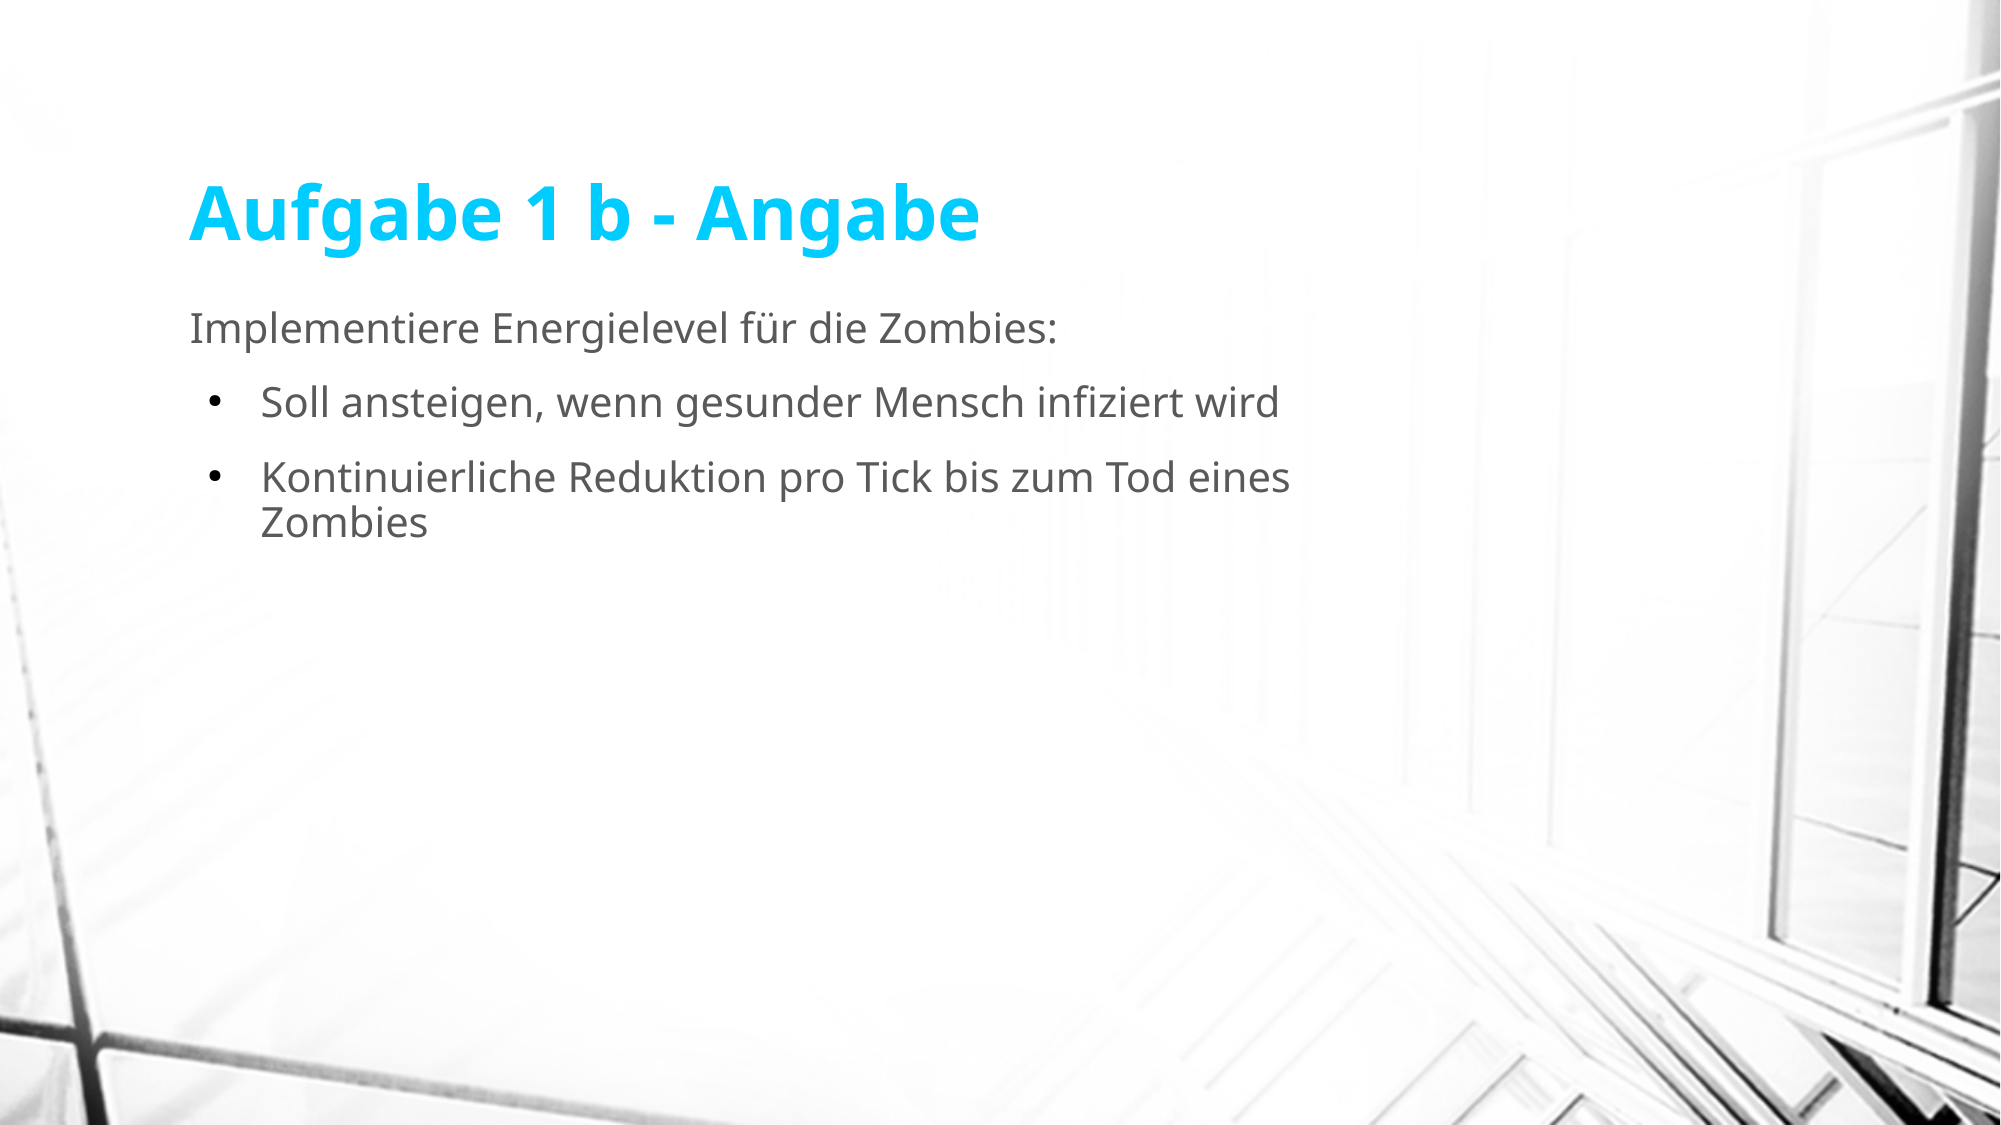

# Aufgabe 1 b - Angabe
Implementiere Energielevel für die Zombies:
Soll ansteigen, wenn gesunder Mensch infiziert wird
Kontinuierliche Reduktion pro Tick bis zum Tod eines Zombies